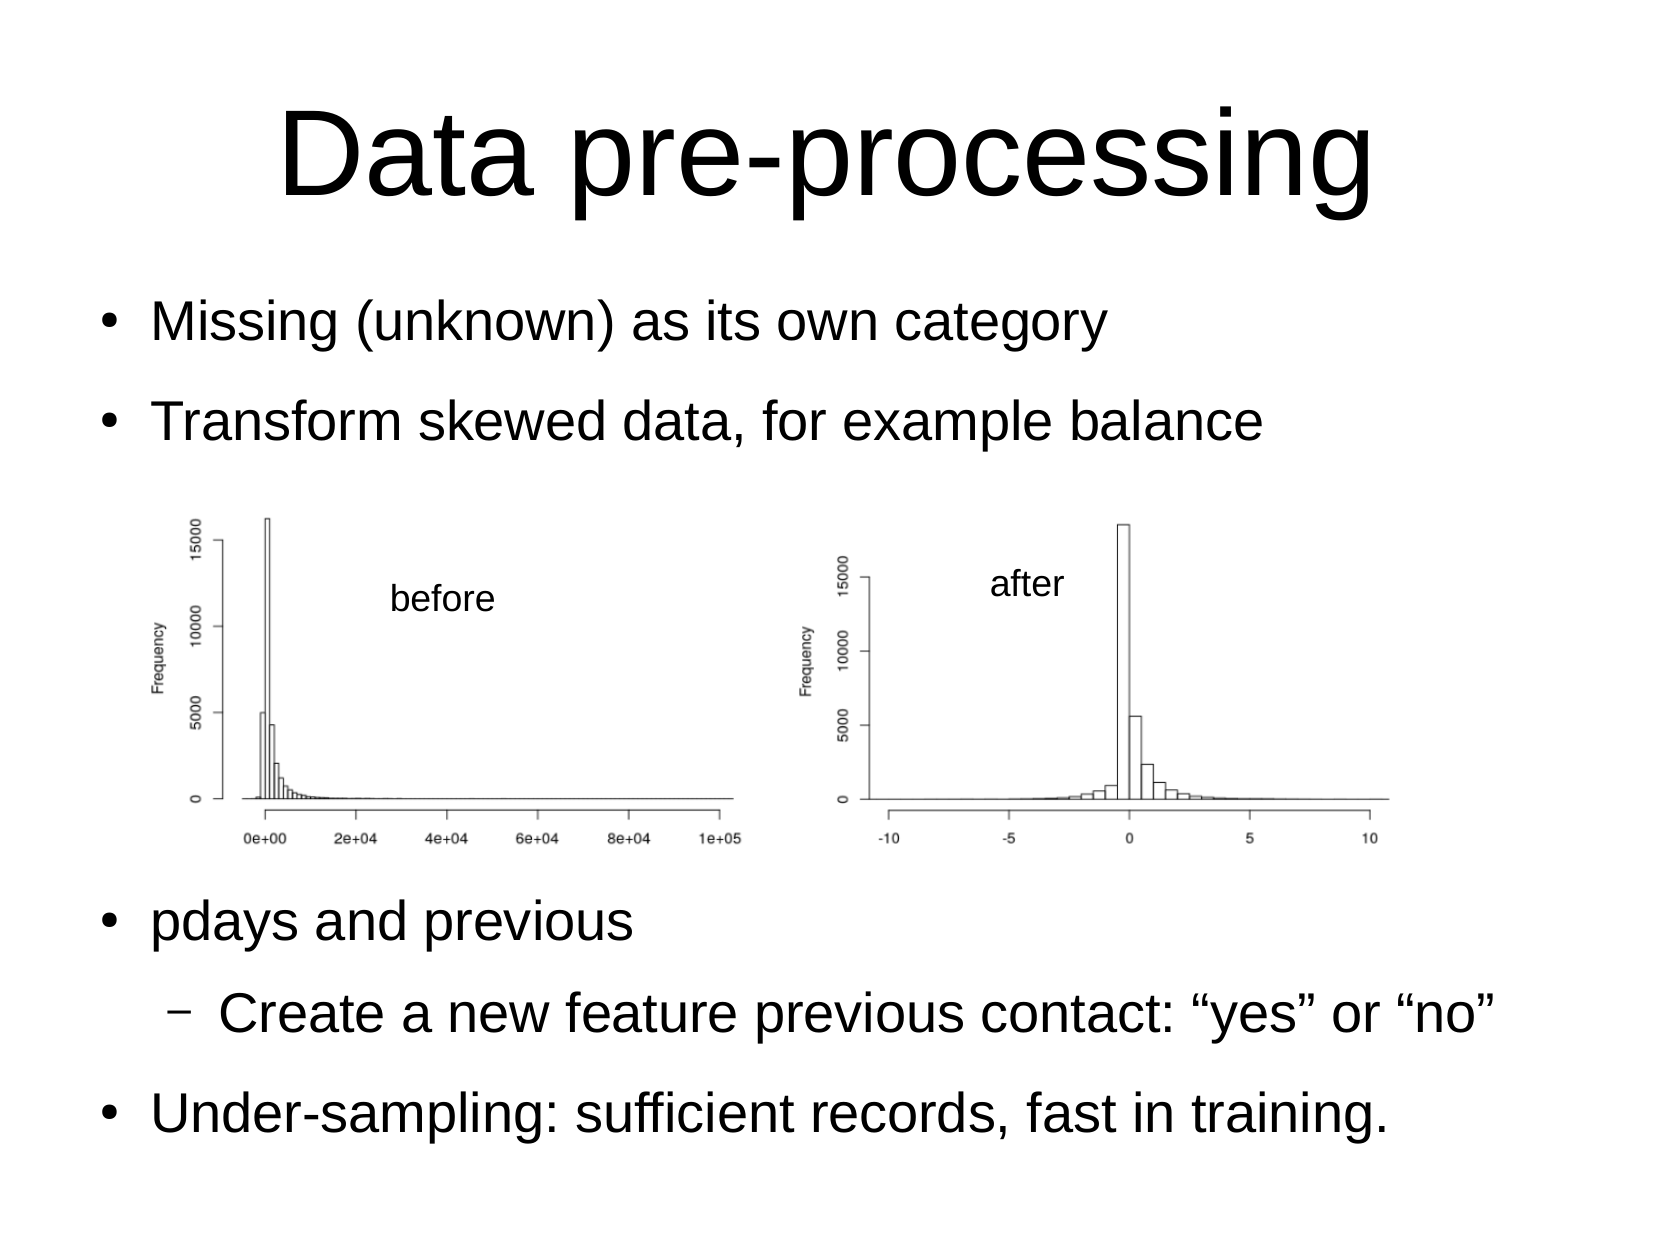

# Data pre-processing
Missing (unknown) as its own category
Transform skewed data, for example balance
pdays and previous
Create a new feature previous contact: “yes” or “no”
Under-sampling: sufficient records, fast in training.
after
before